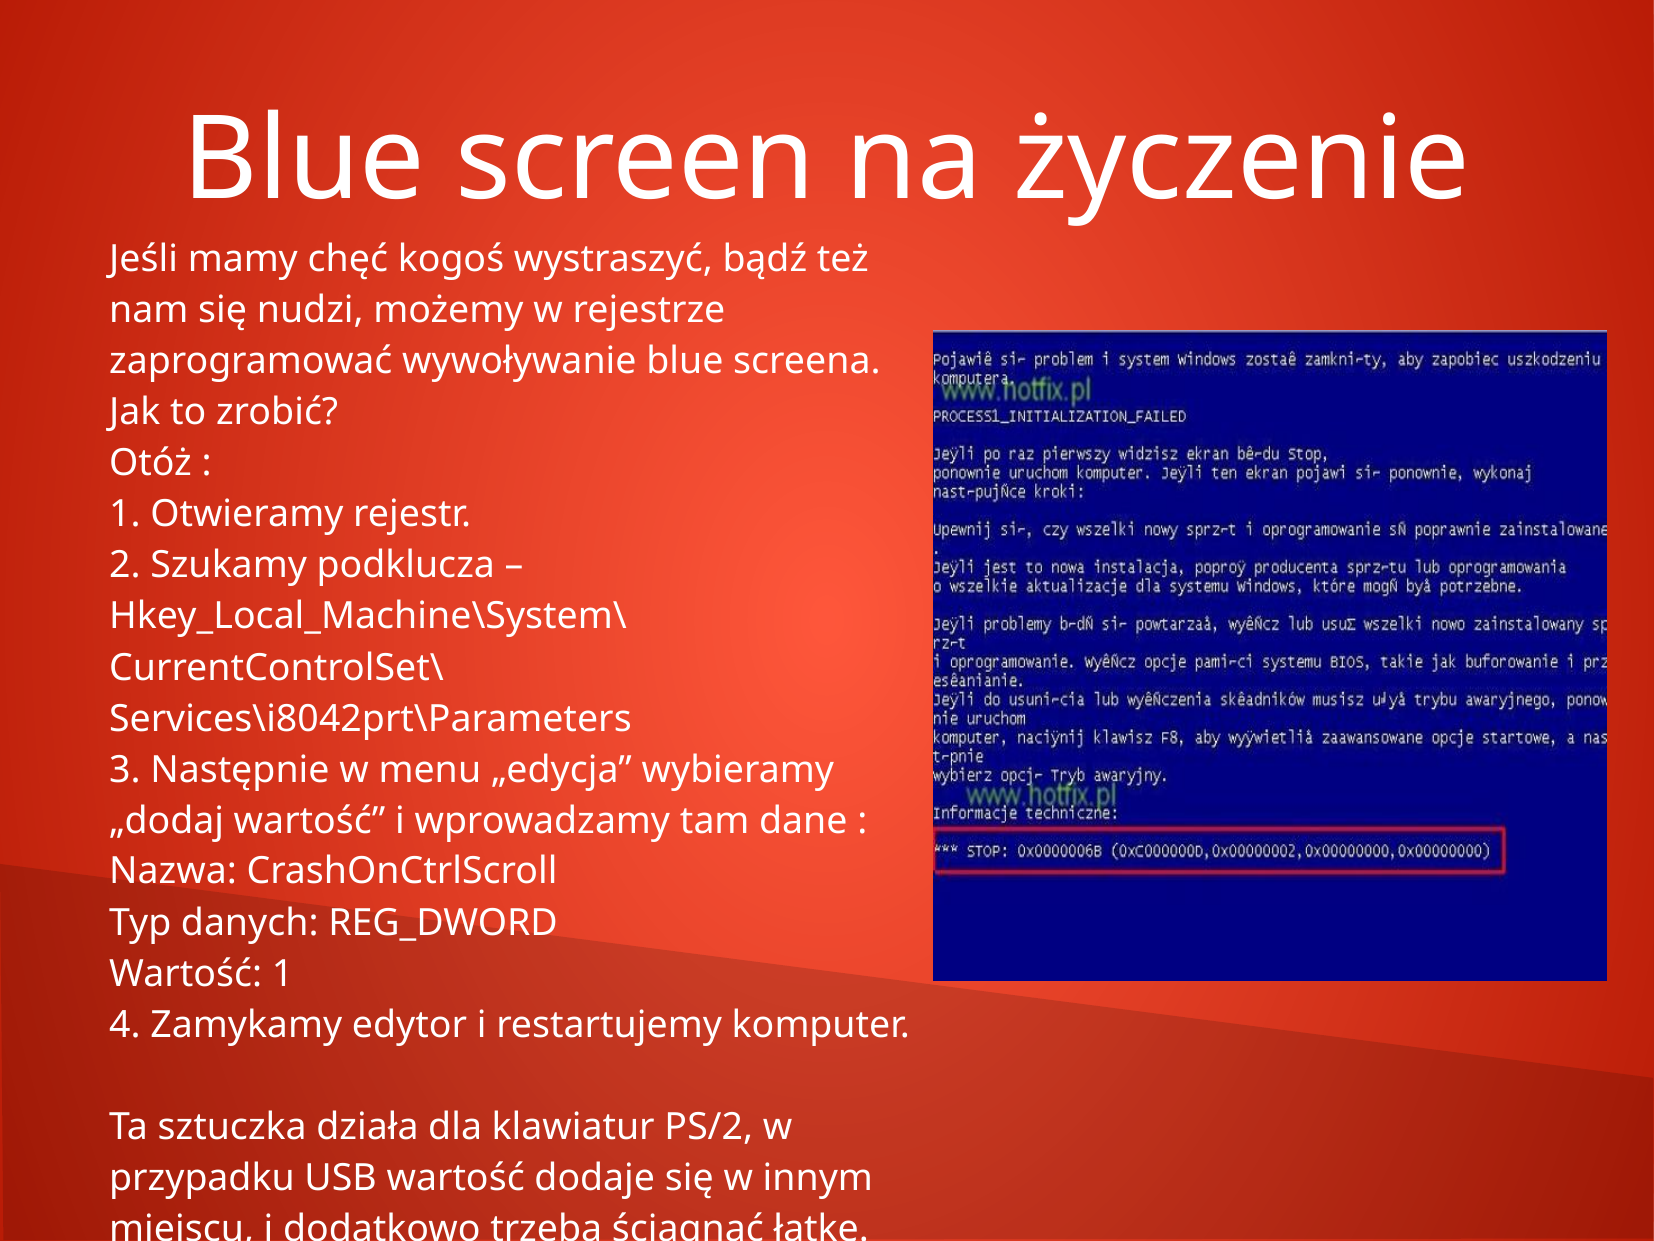

# Blue screen na życzenie
Jeśli mamy chęć kogoś wystraszyć, bądź też nam się nudzi, możemy w rejestrze zaprogramować wywoływanie blue screena.
Jak to zrobić?
Otóż :
1. Otwieramy rejestr.
2. Szukamy podklucza – 			 Hkey_Local_Machine\System\CurrentControlSet\
Services\i8042prt\Parameters
3. Następnie w menu „edycja” wybieramy „dodaj wartość” i wprowadzamy tam dane :
Nazwa: CrashOnCtrlScroll
Typ danych: REG_DWORD
Wartość: 1
4. Zamykamy edytor i restartujemy komputer.
Ta sztuczka działa dla klawiatur PS/2, w przypadku USB wartość dodaje się w innym miejscu, i dodatkowo trzeba ściągnąć łatkę.
Teraz przytrzymując prawy Ctrl, naciśnij dwukrotnie Scroll Lock.